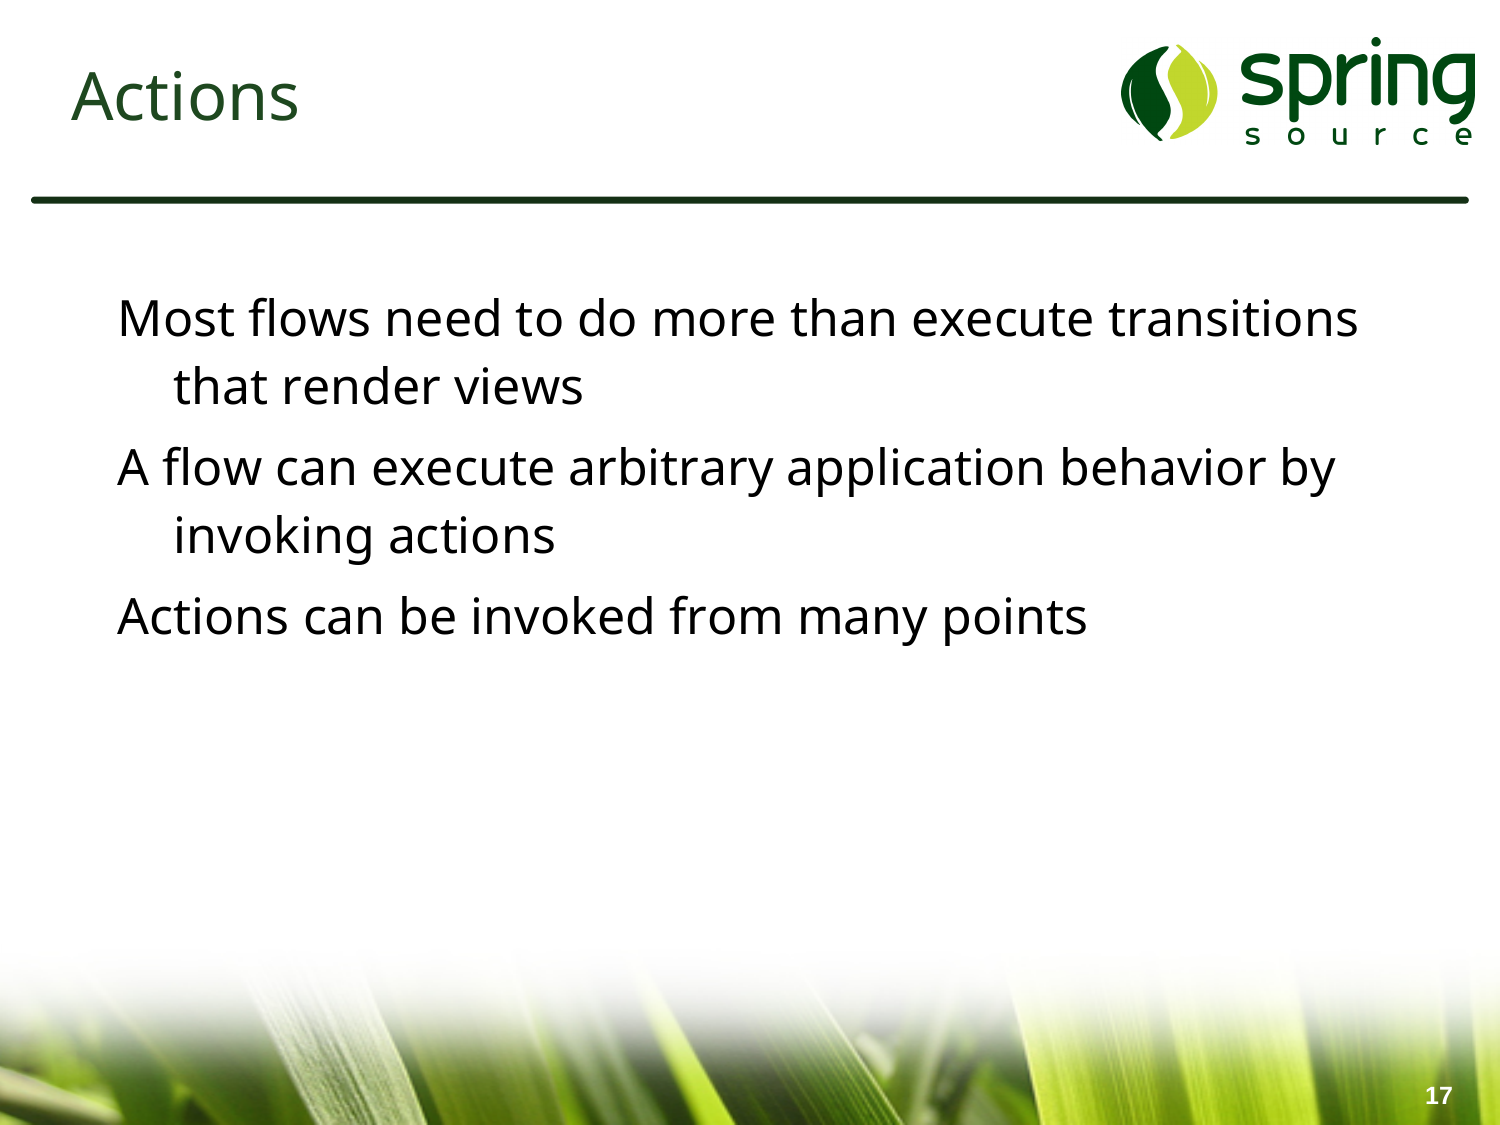

# Actions
Most flows need to do more than execute transitions that render views
A flow can execute arbitrary application behavior by invoking actions
Actions can be invoked from many points